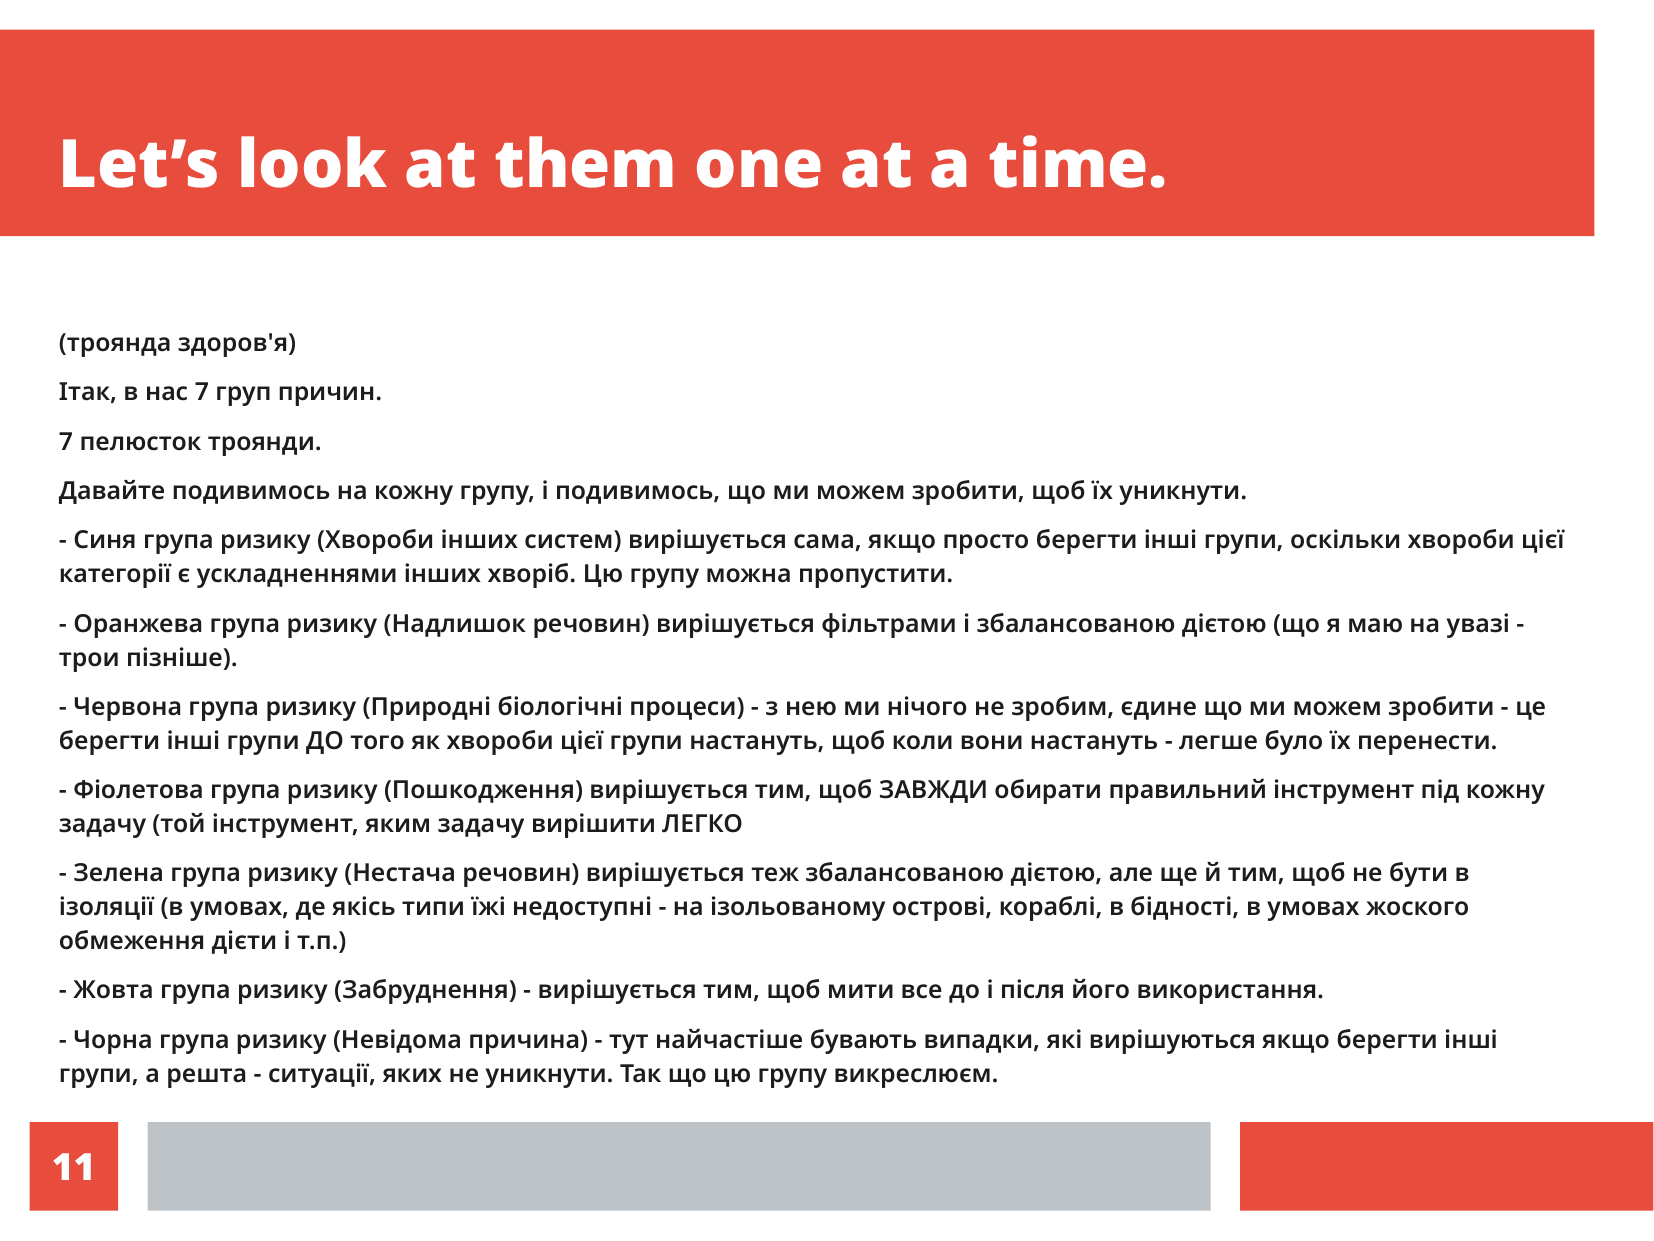

# Let’s look at them one at a time.
(троянда здоров'я)
Ітак, в нас 7 груп причин.
7 пелюсток троянди.
Давайте подивимось на кожну групу, і подивимось, що ми можем зробити, щоб їх уникнути.
- Синя група ризику (Хвороби інших систем) вирішується сама, якщо просто берегти інші групи, оскільки хвороби цієї категорії є ускладненнями інших хворіб. Цю групу можна пропустити.
- Оранжева група ризику (Надлишок речовин) вирішується фільтрами і збалансованою дієтою (що я маю на увазі - трои пізніше).
- Червона група ризику (Природні біологічні процеси) - з нею ми нічого не зробим, єдине що ми можем зробити - це берегти інші групи ДО того як хвороби цієї групи настануть, щоб коли вони настануть - легше було їх перенести.
- Фіолетова група ризику (Пошкодження) вирішується тим, щоб ЗАВЖДИ обирати правильний інструмент під кожну задачу (той інструмент, яким задачу вирішити ЛЕГКО
- Зелена група ризику (Нестача речовин) вирішується теж збалансованою дієтою, але ще й тим, щоб не бути в ізоляції (в умовах, де якісь типи їжі недоступні - на ізольованому острові, кораблі, в бідності, в умовах жоского обмеження дієти і т.п.)
- Жовта група ризику (Забруднення) - вирішується тим, щоб мити все до і після його використання.
- Чорна група ризику (Невідома причина) - тут найчастіше бувають випадки, які вирішуються якщо берегти інші групи, а решта - ситуації, яких не уникнути. Так що цю групу викреслюєм.
11